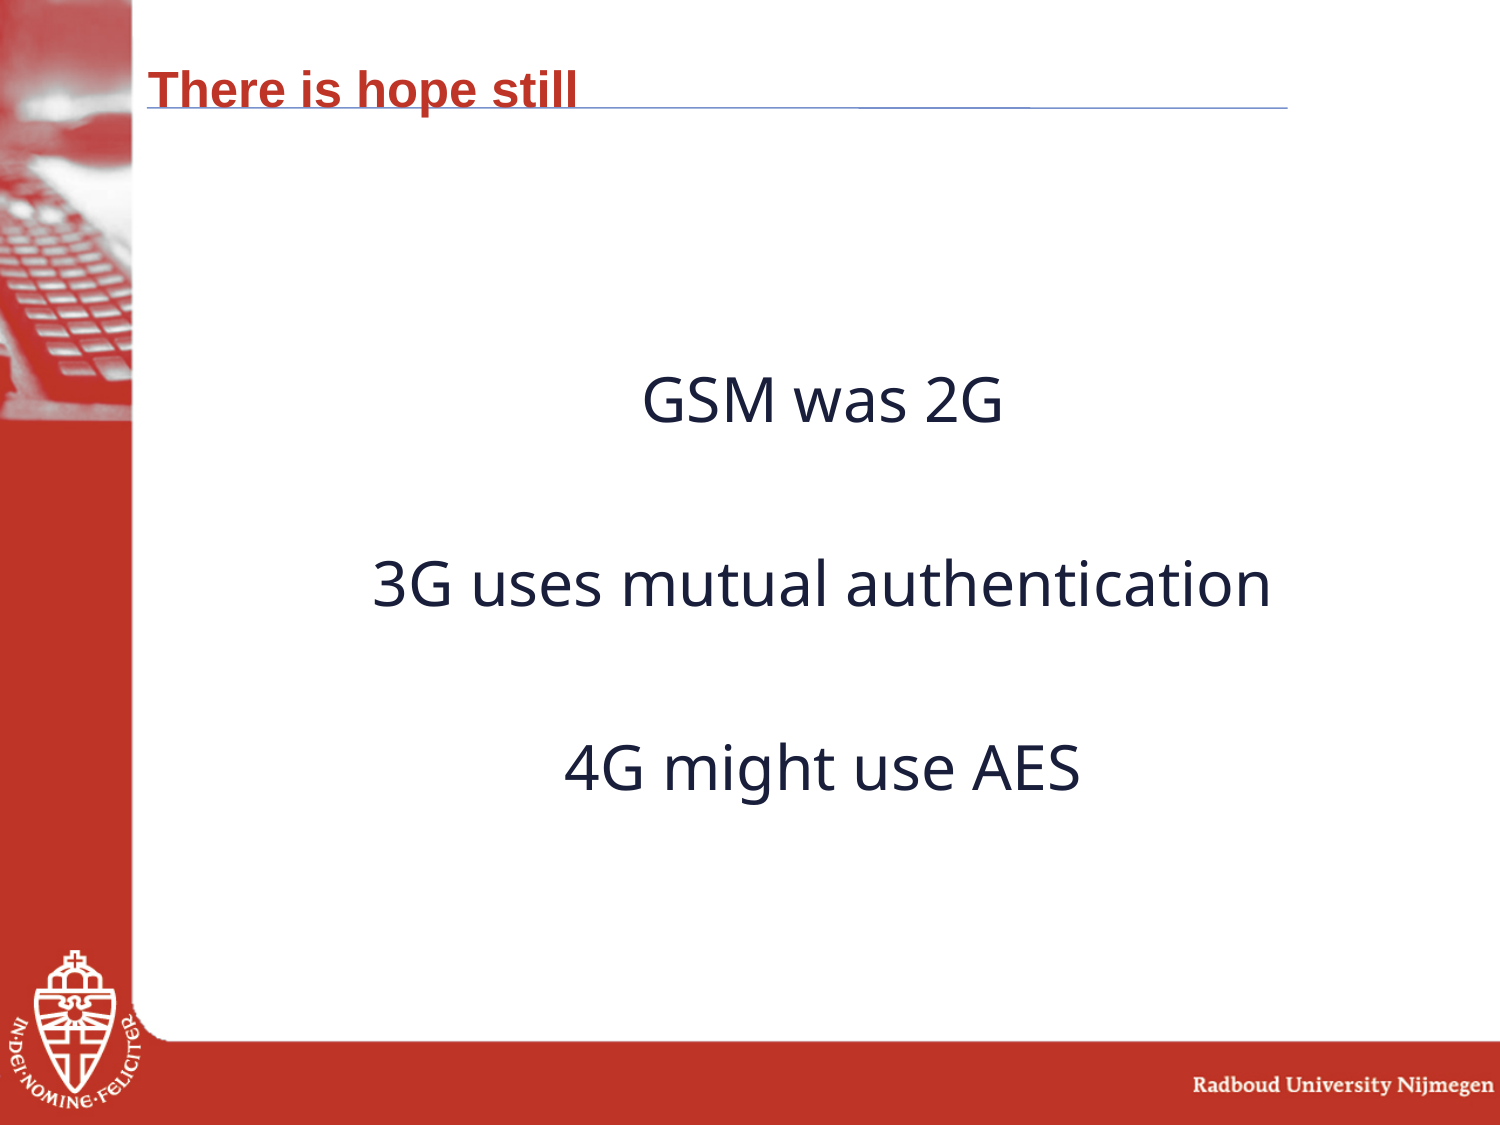

# There is hope still
GSM was 2G
3G uses mutual authentication
4G might use AES